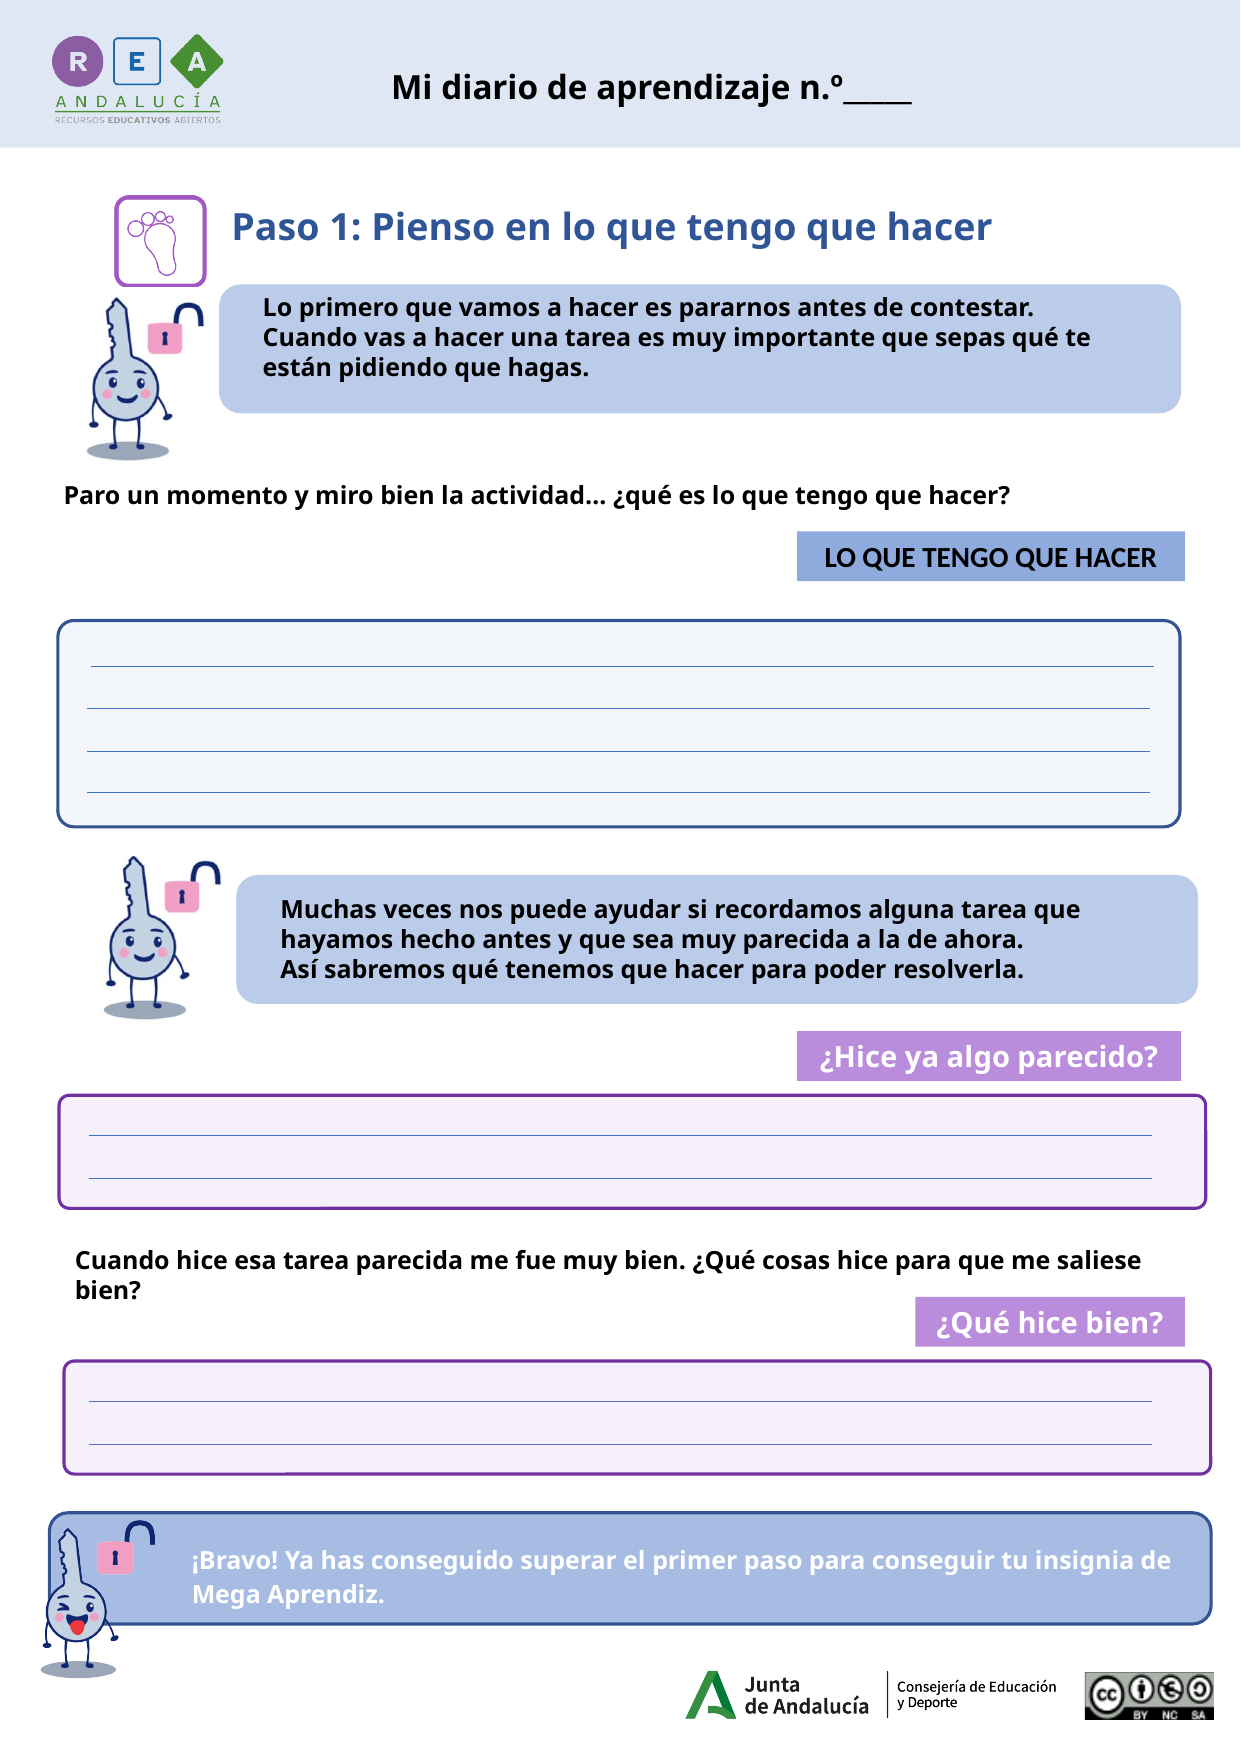

Mi diario de aprendizaje n.º_____
Paso 1: Pienso en lo que tengo que hacer
Lo primero que vamos a hacer es pararnos antes de contestar.
Cuando vas a hacer una tarea es muy importante que sepas qué te están pidiendo que hagas.
Paro un momento y miro bien la actividad… ¿qué es lo que tengo que hacer?
LO QUE TENGO QUE HACER
Muchas veces nos puede ayudar si recordamos alguna tarea que hayamos hecho antes y que sea muy parecida a la de ahora.
Así sabremos qué tenemos que hacer para poder resolverla.
¿Hice ya algo parecido?
Cuando hice esa tarea parecida me fue muy bien. ¿Qué cosas hice para que me saliese bien?
¿Qué hice bien?
¡Bravo! Ya has conseguido superar el primer paso para conseguir tu insignia de Mega Aprendiz.
Continúa el paso 1 en la página siguiente. Estás avanzando hacia tu insignia de Mega Aprendiz.